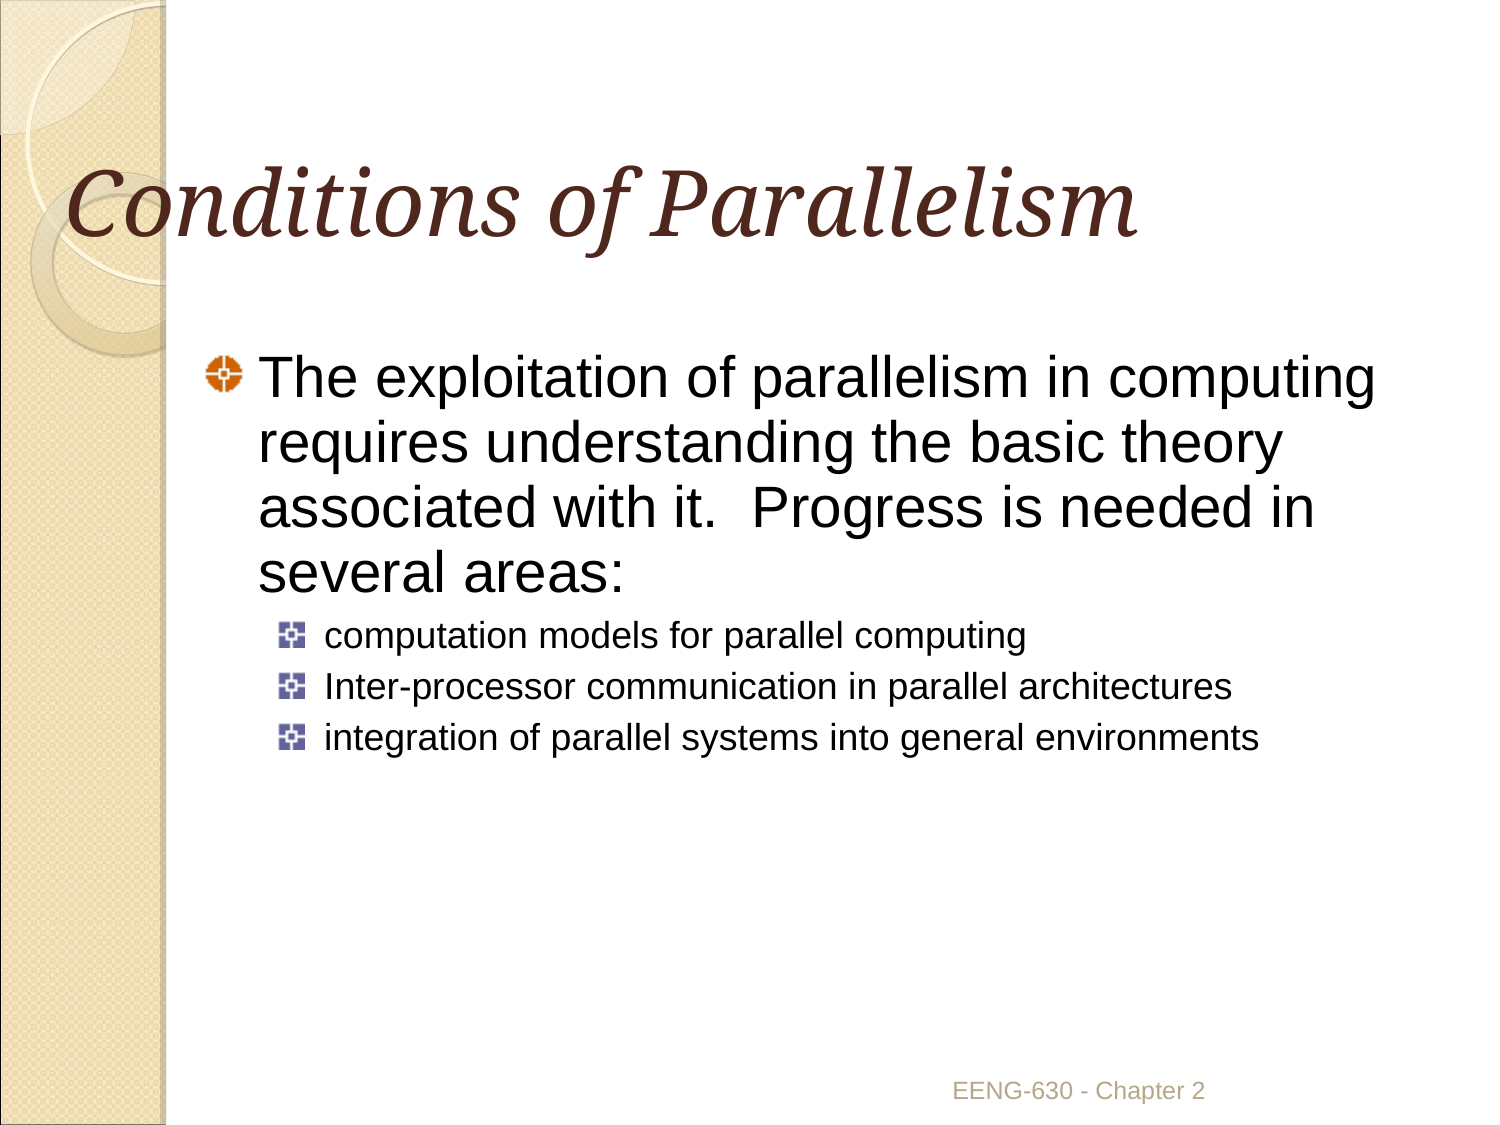

Conditions of Parallelism
The exploitation of parallelism in computing requires understanding the basic theory associated with it. Progress is needed in several areas:
computation models for parallel computing
Inter-processor communication in parallel architectures
integration of parallel systems into general environments
EENG-630 - Chapter 2